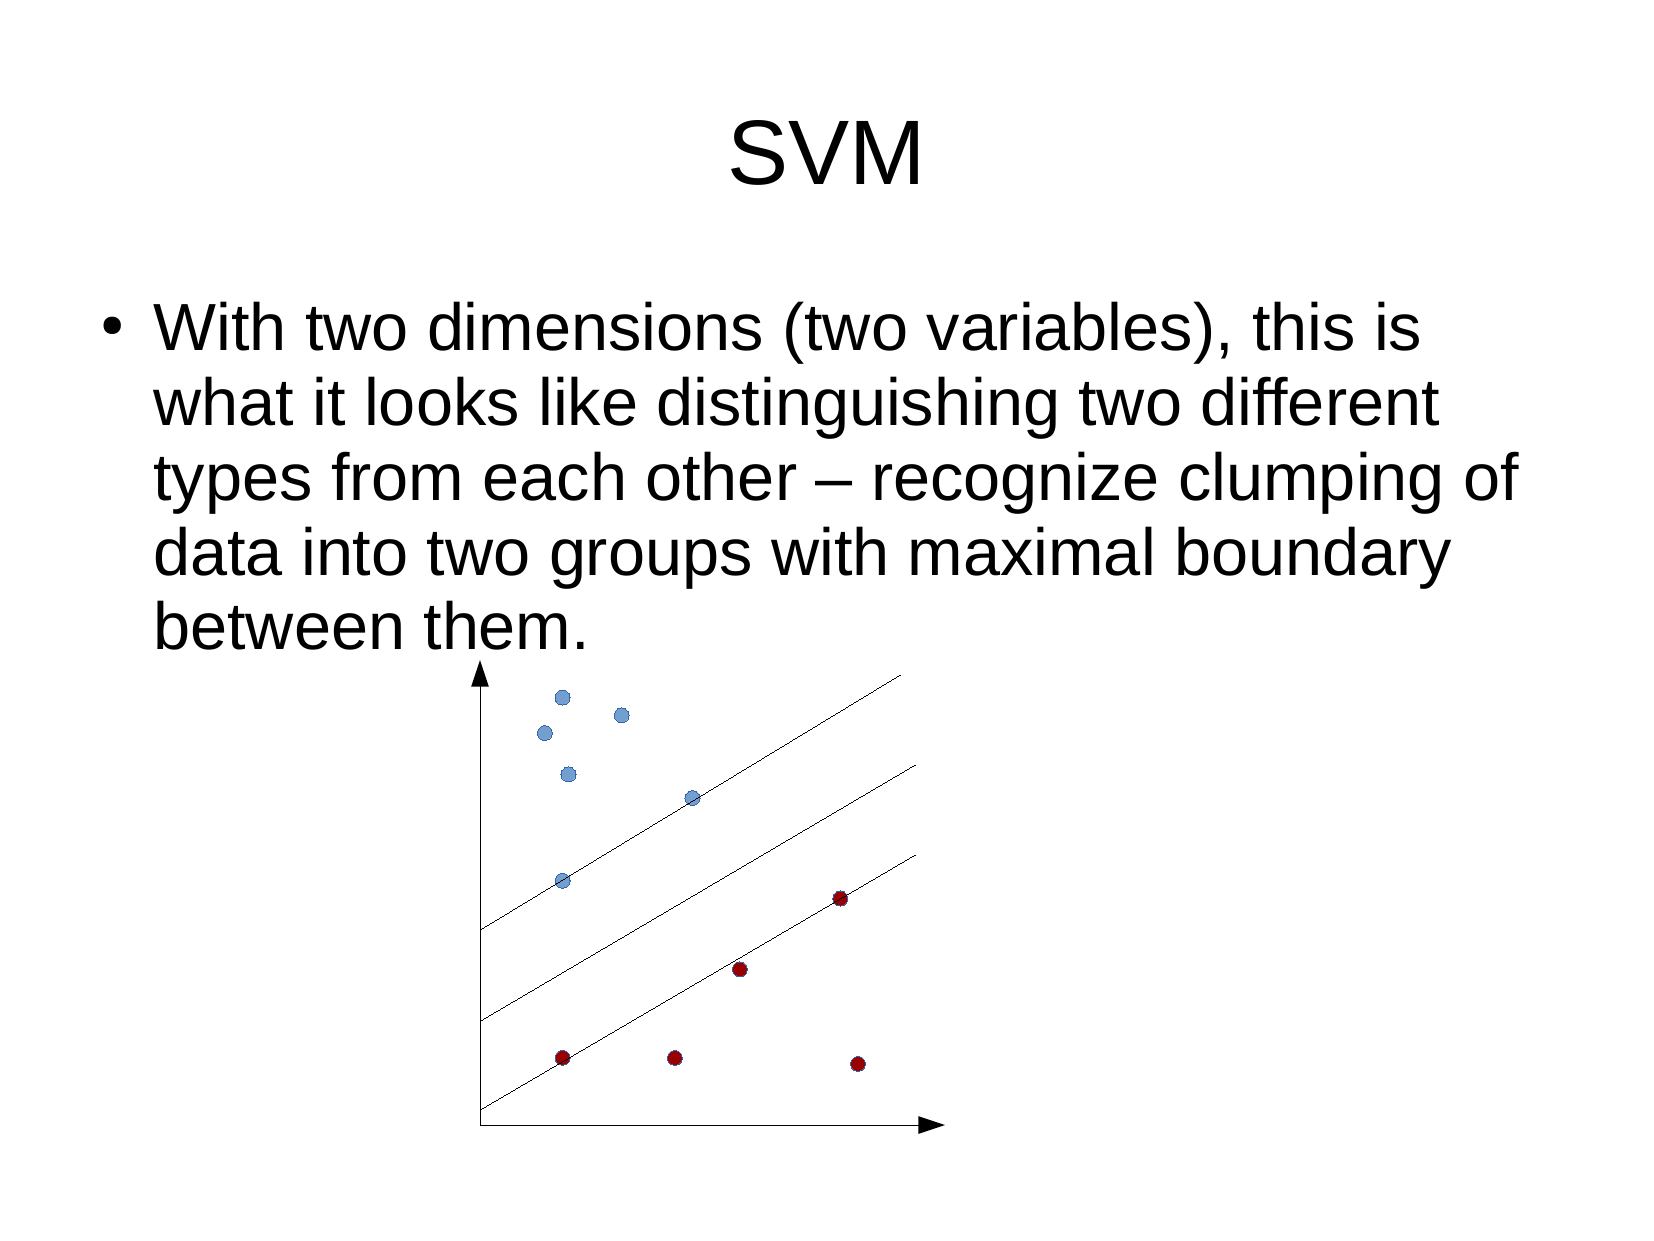

# SVM
With two dimensions (two variables), this is what it looks like distinguishing two different types from each other – recognize clumping of data into two groups with maximal boundary between them.